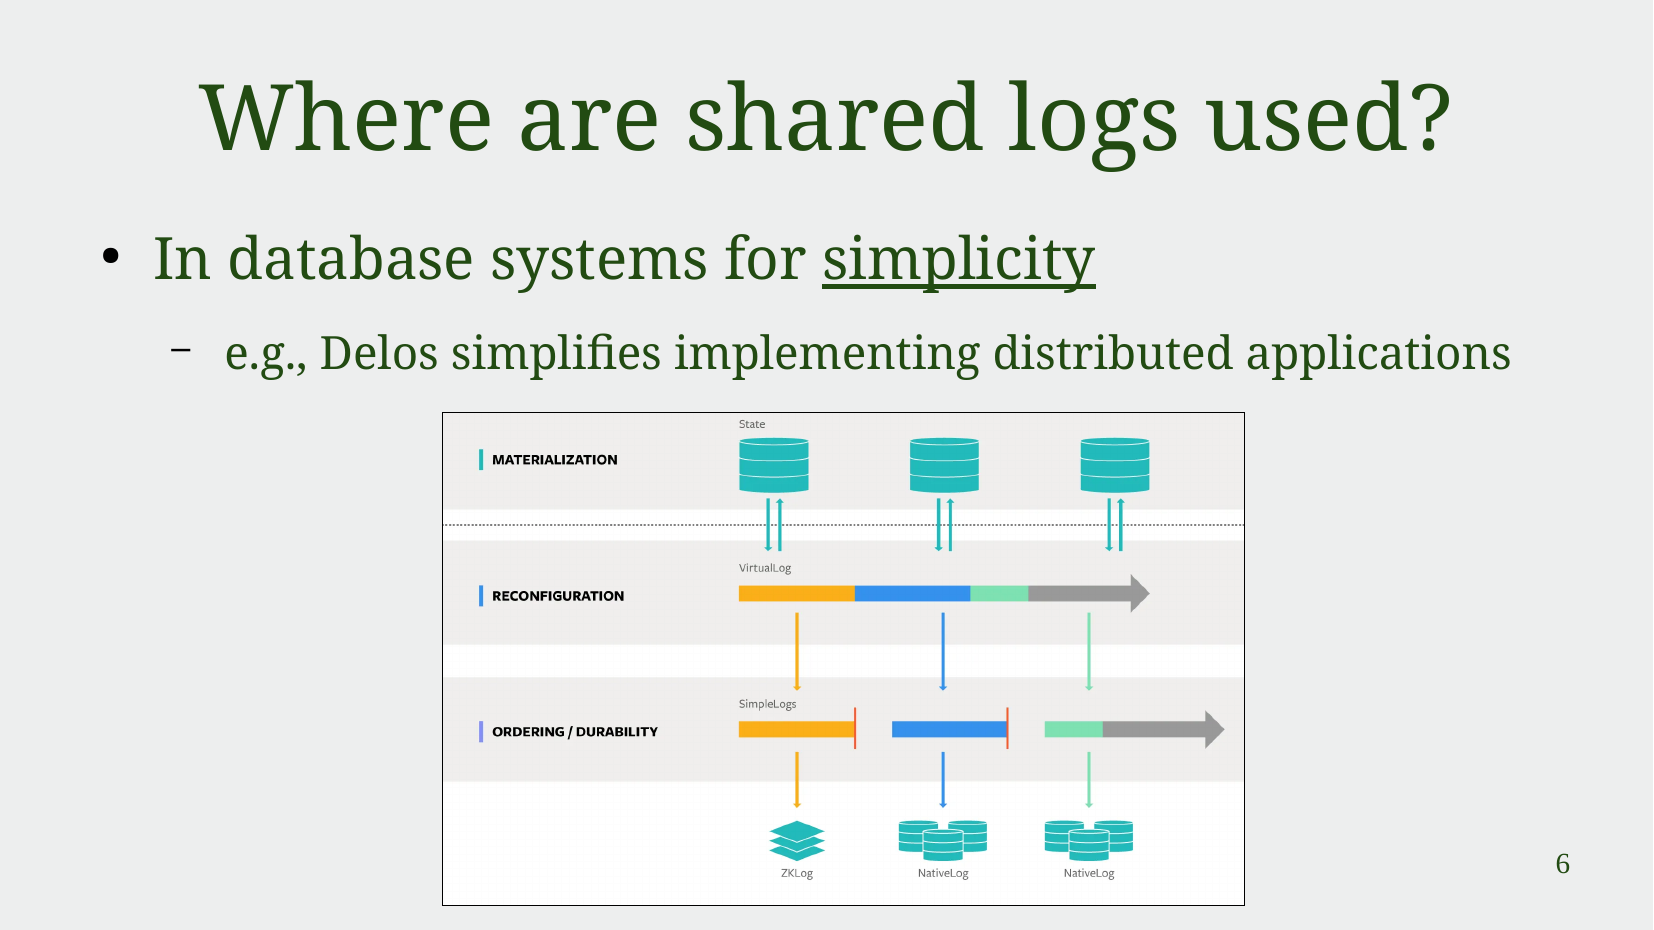

Where are shared logs used?
# In database systems for simplicity
e.g., Delos simplifies implementing distributed applications
6